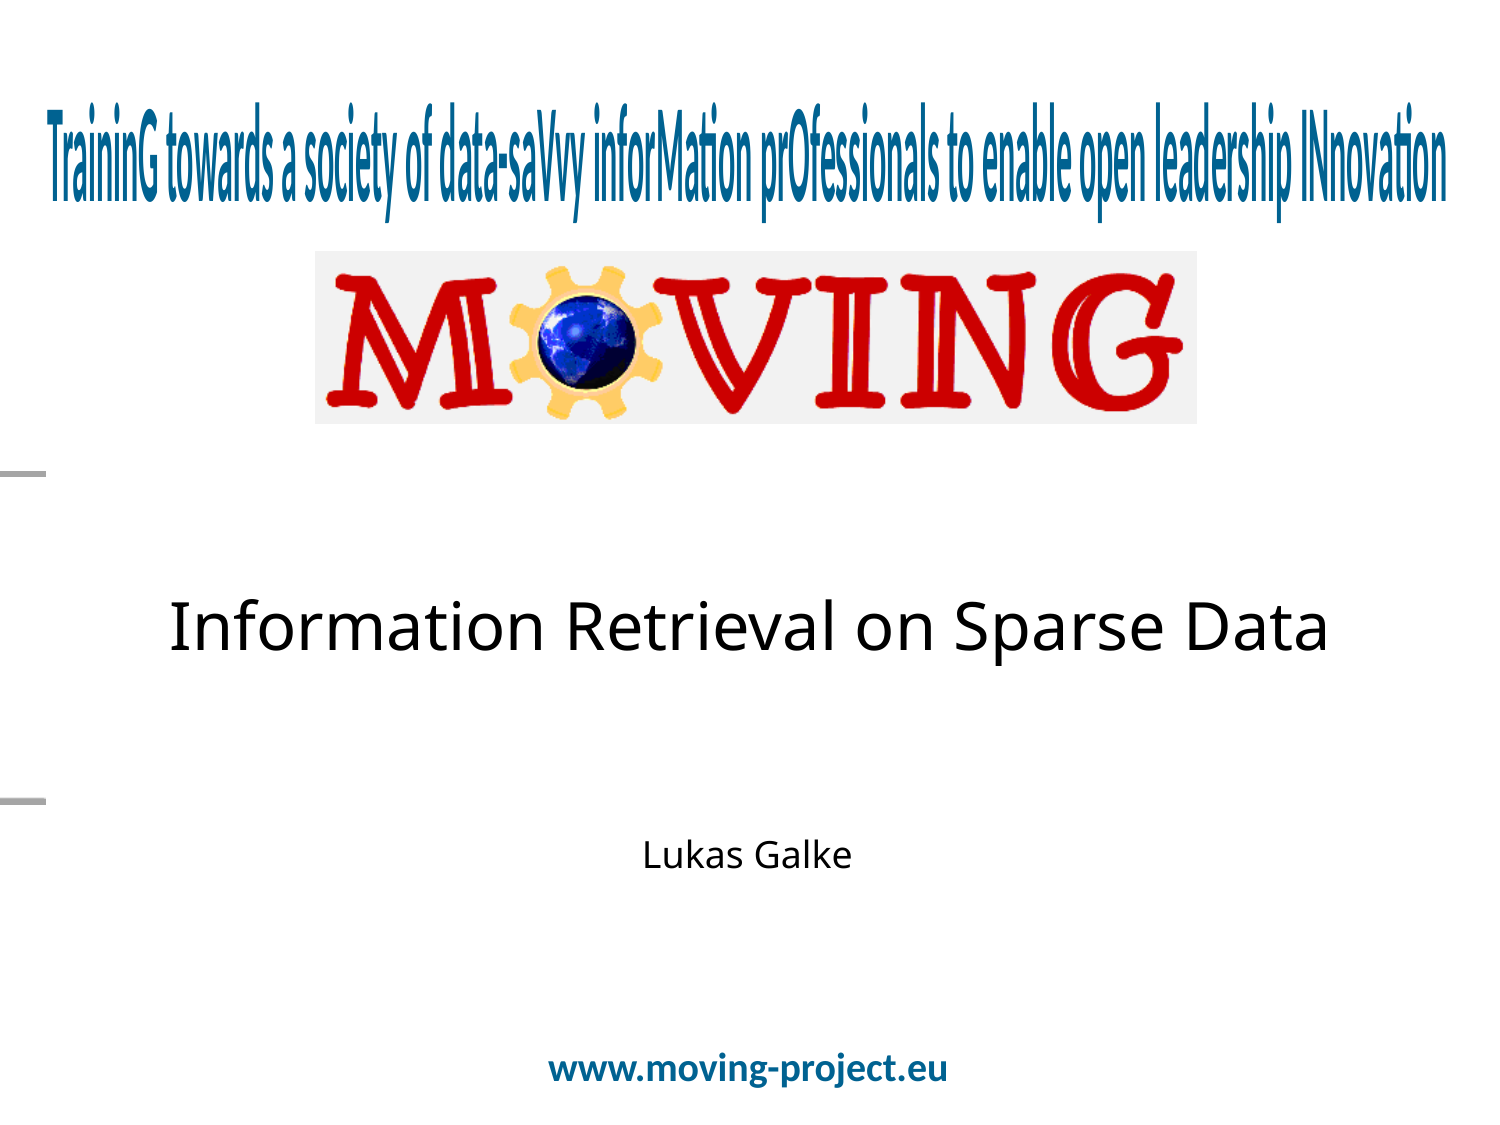

TraininG towards a society of data-saVvy inforMation prOfessionals to enable open leadership INnovation
Information Retrieval on Sparse Data
Lukas Galke
www.moving-project.eu